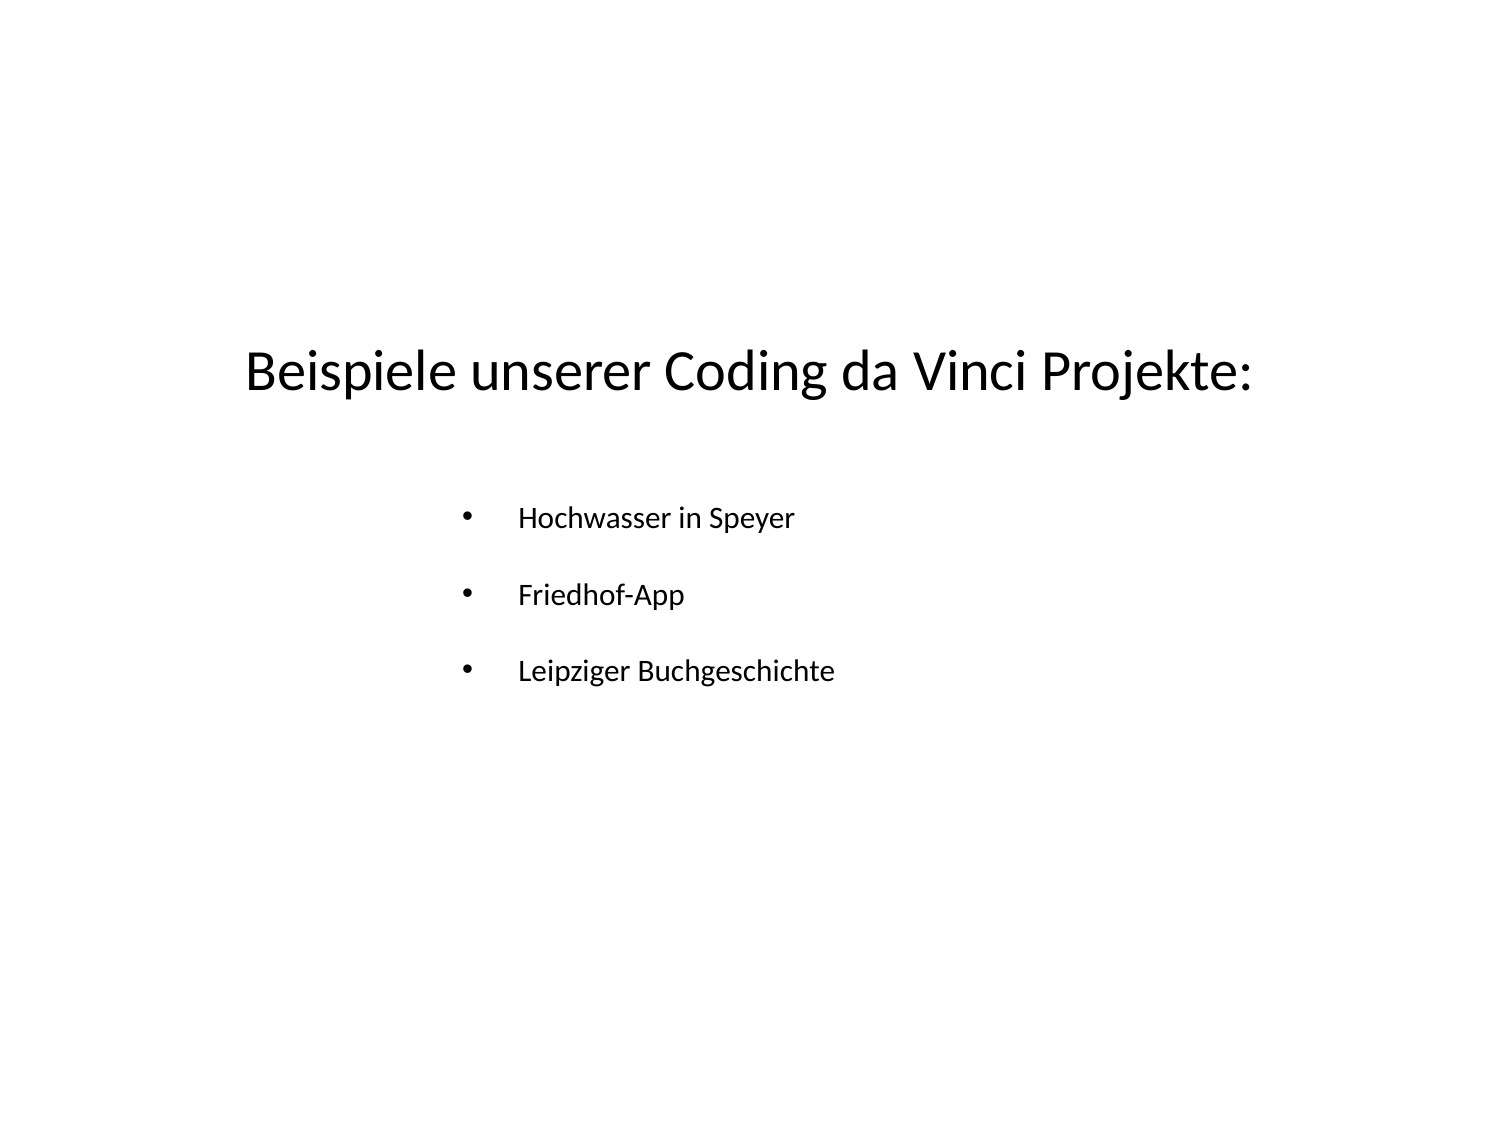

# Beispiele unserer Coding da Vinci Projekte:
Hochwasser in Speyer
Friedhof-App
Leipziger Buchgeschichte